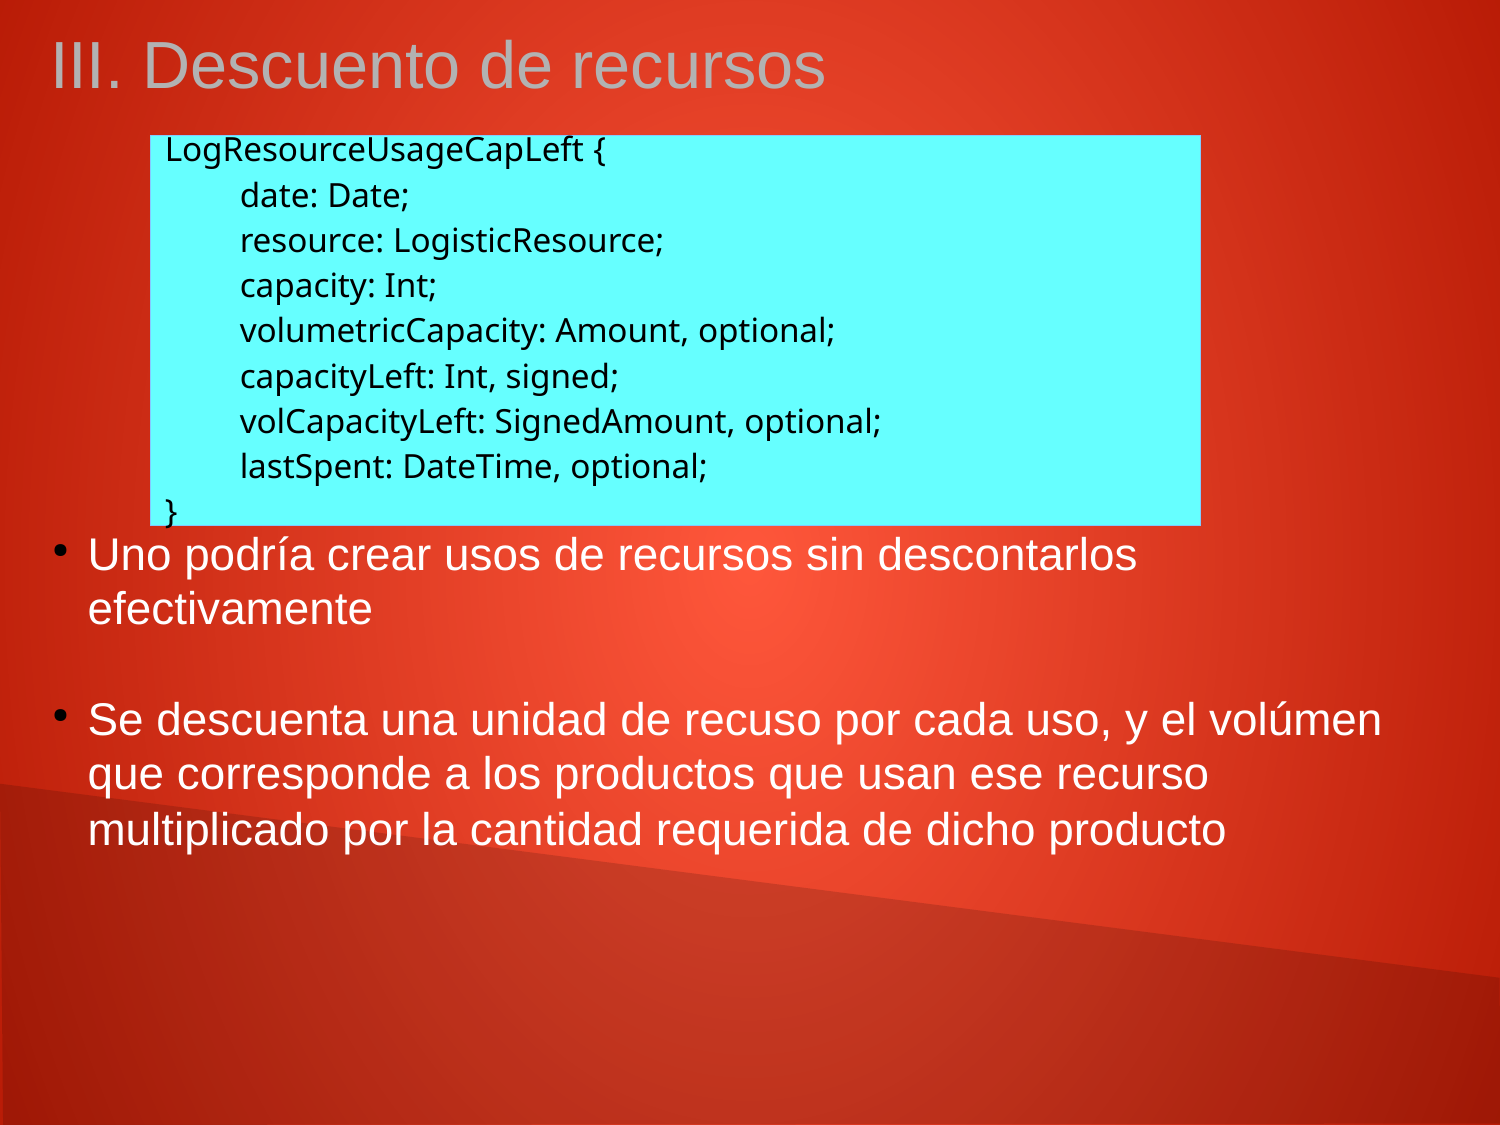

III. Descuento de recursos
LogResourceUsageCapLeft {
	date: Date;
	resource: LogisticResource;
	capacity: Int;
	volumetricCapacity: Amount, optional;
	capacityLeft: Int, signed;
	volCapacityLeft: SignedAmount, optional;
	lastSpent: DateTime, optional;
}
Uno podría crear usos de recursos sin descontarlos efectivamente
Se descuenta una unidad de recuso por cada uso, y el volúmen que corresponde a los productos que usan ese recurso multiplicado por la cantidad requerida de dicho producto